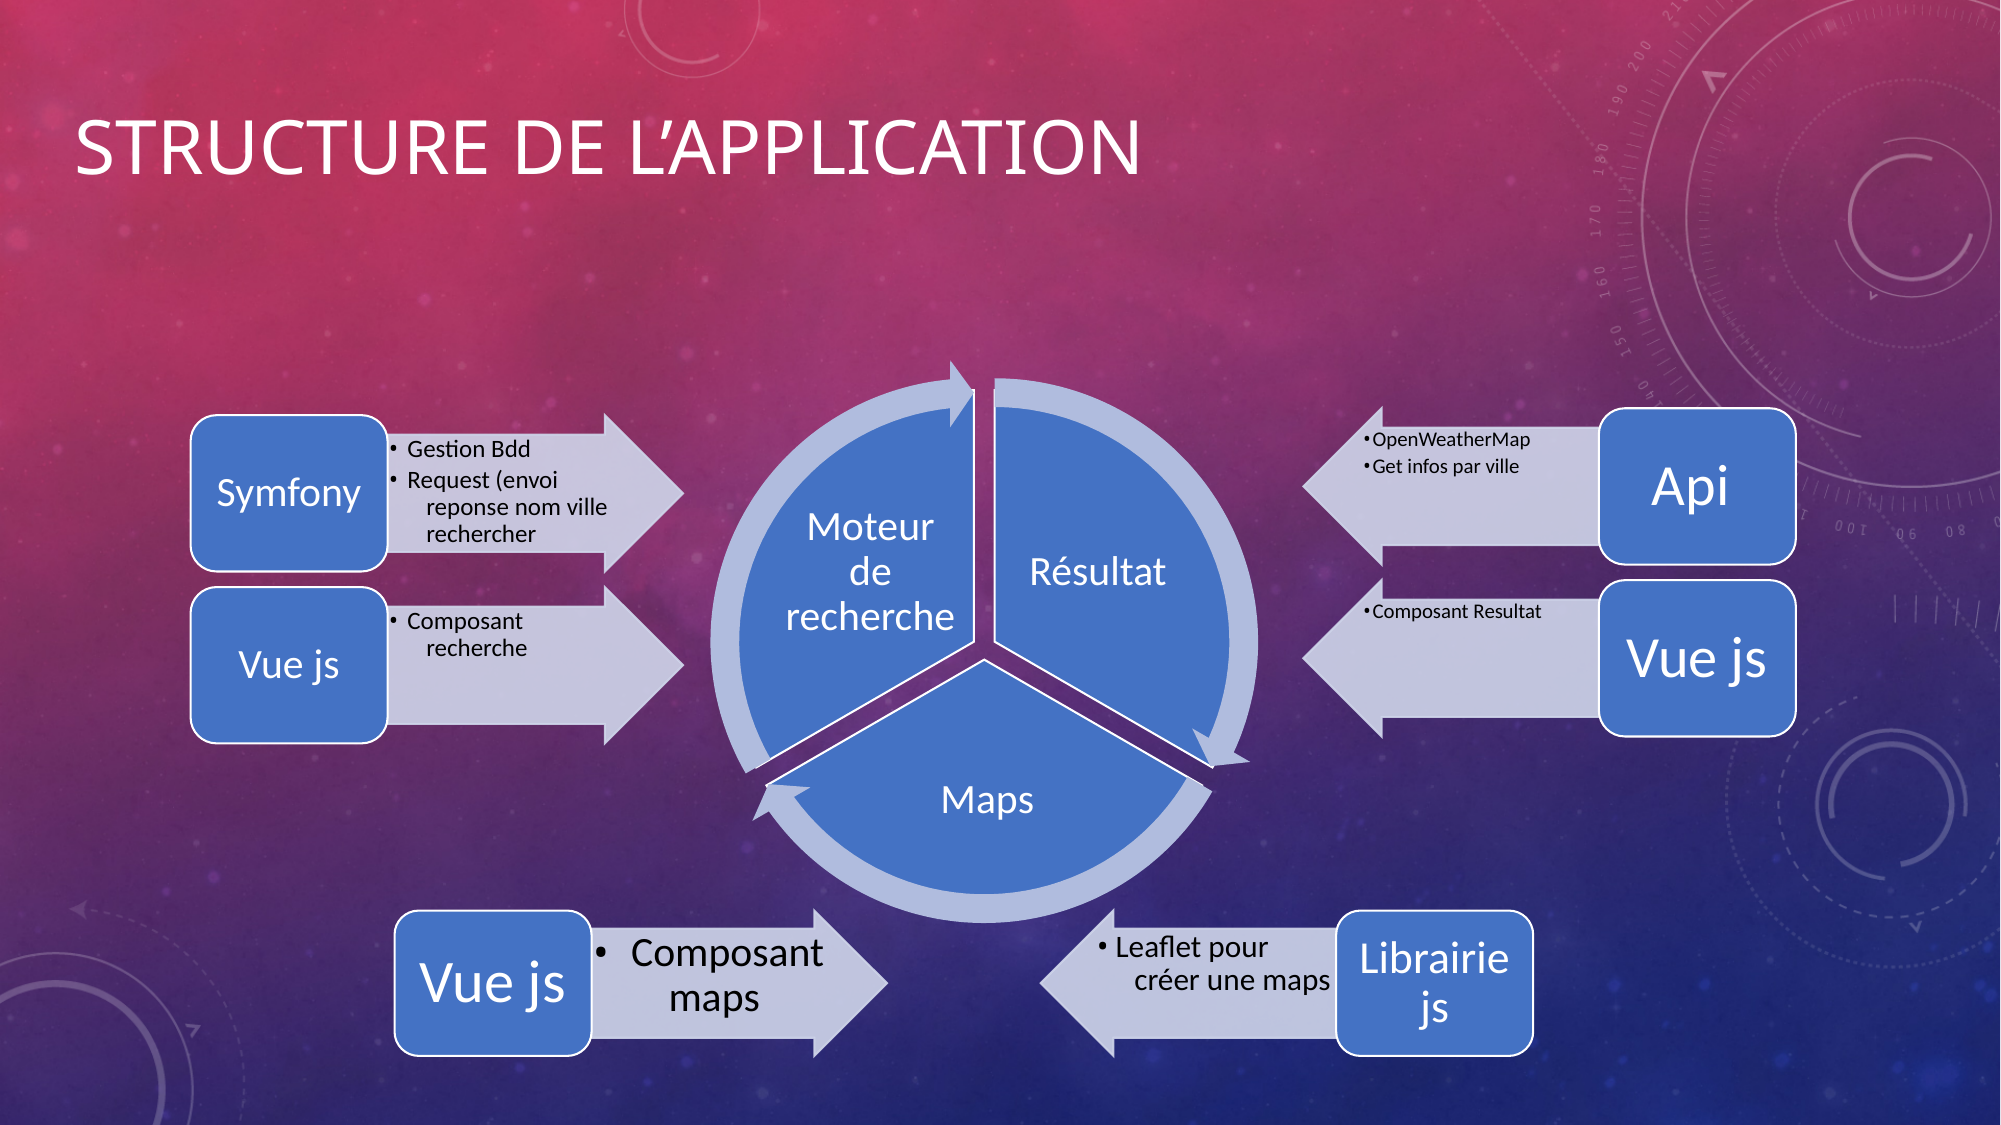

# Structure de l’application
Moteur de recherche
Résultat
Maps
OpenWeatherMap
Get infos par ville
Api
Composant Resultat
Vue js
Symfony
Gestion Bdd
Request (envoi reponse nom ville rechercher
Vue js
Composant recherche
Vue js
Composant maps
Leaflet pour créer une maps
Librairie js